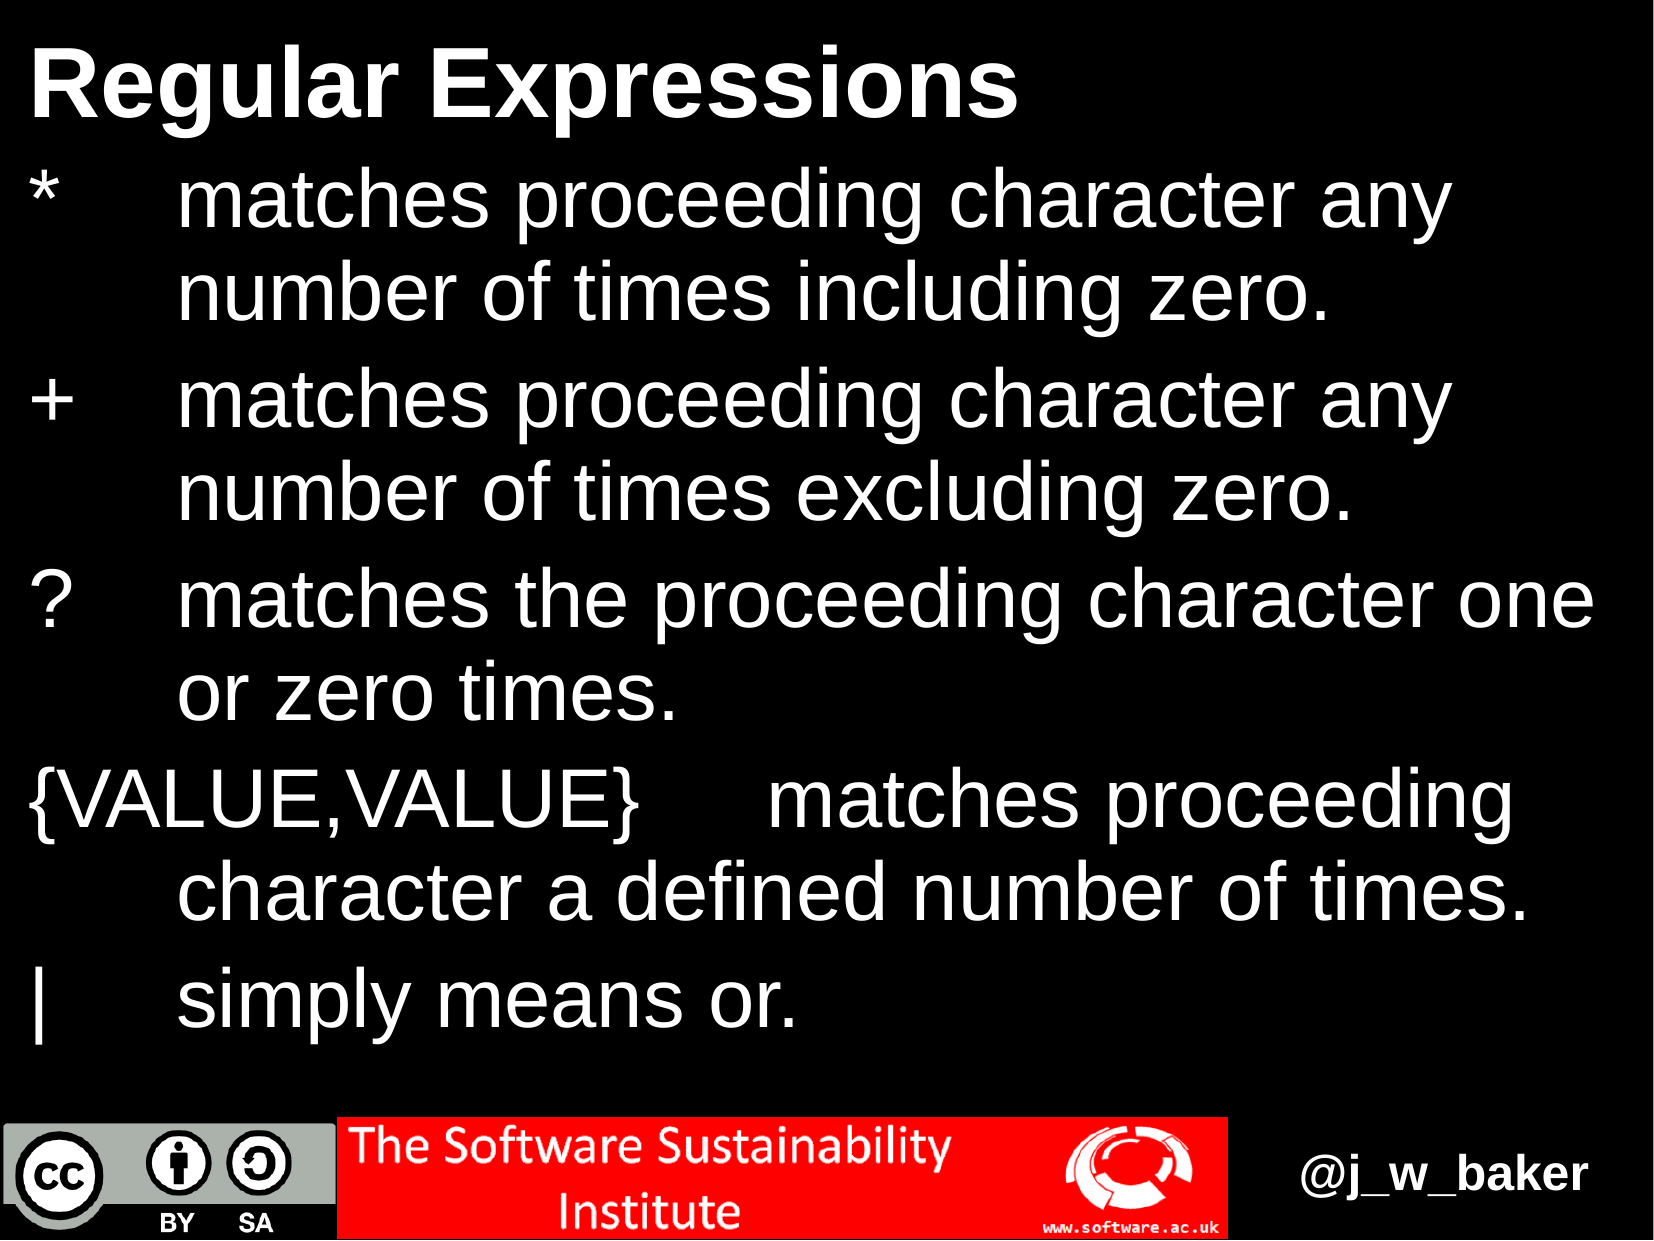

Regular Expressions
*		matches proceeding character any 				number of times including zero.
+ 		matches proceeding character any 				number of times excluding zero.
? 		matches the proceeding character one 		or zero times.
{VALUE,VALUE}		matches proceeding 			character a defined number of times.
| 		simply means or.
@j_w_baker